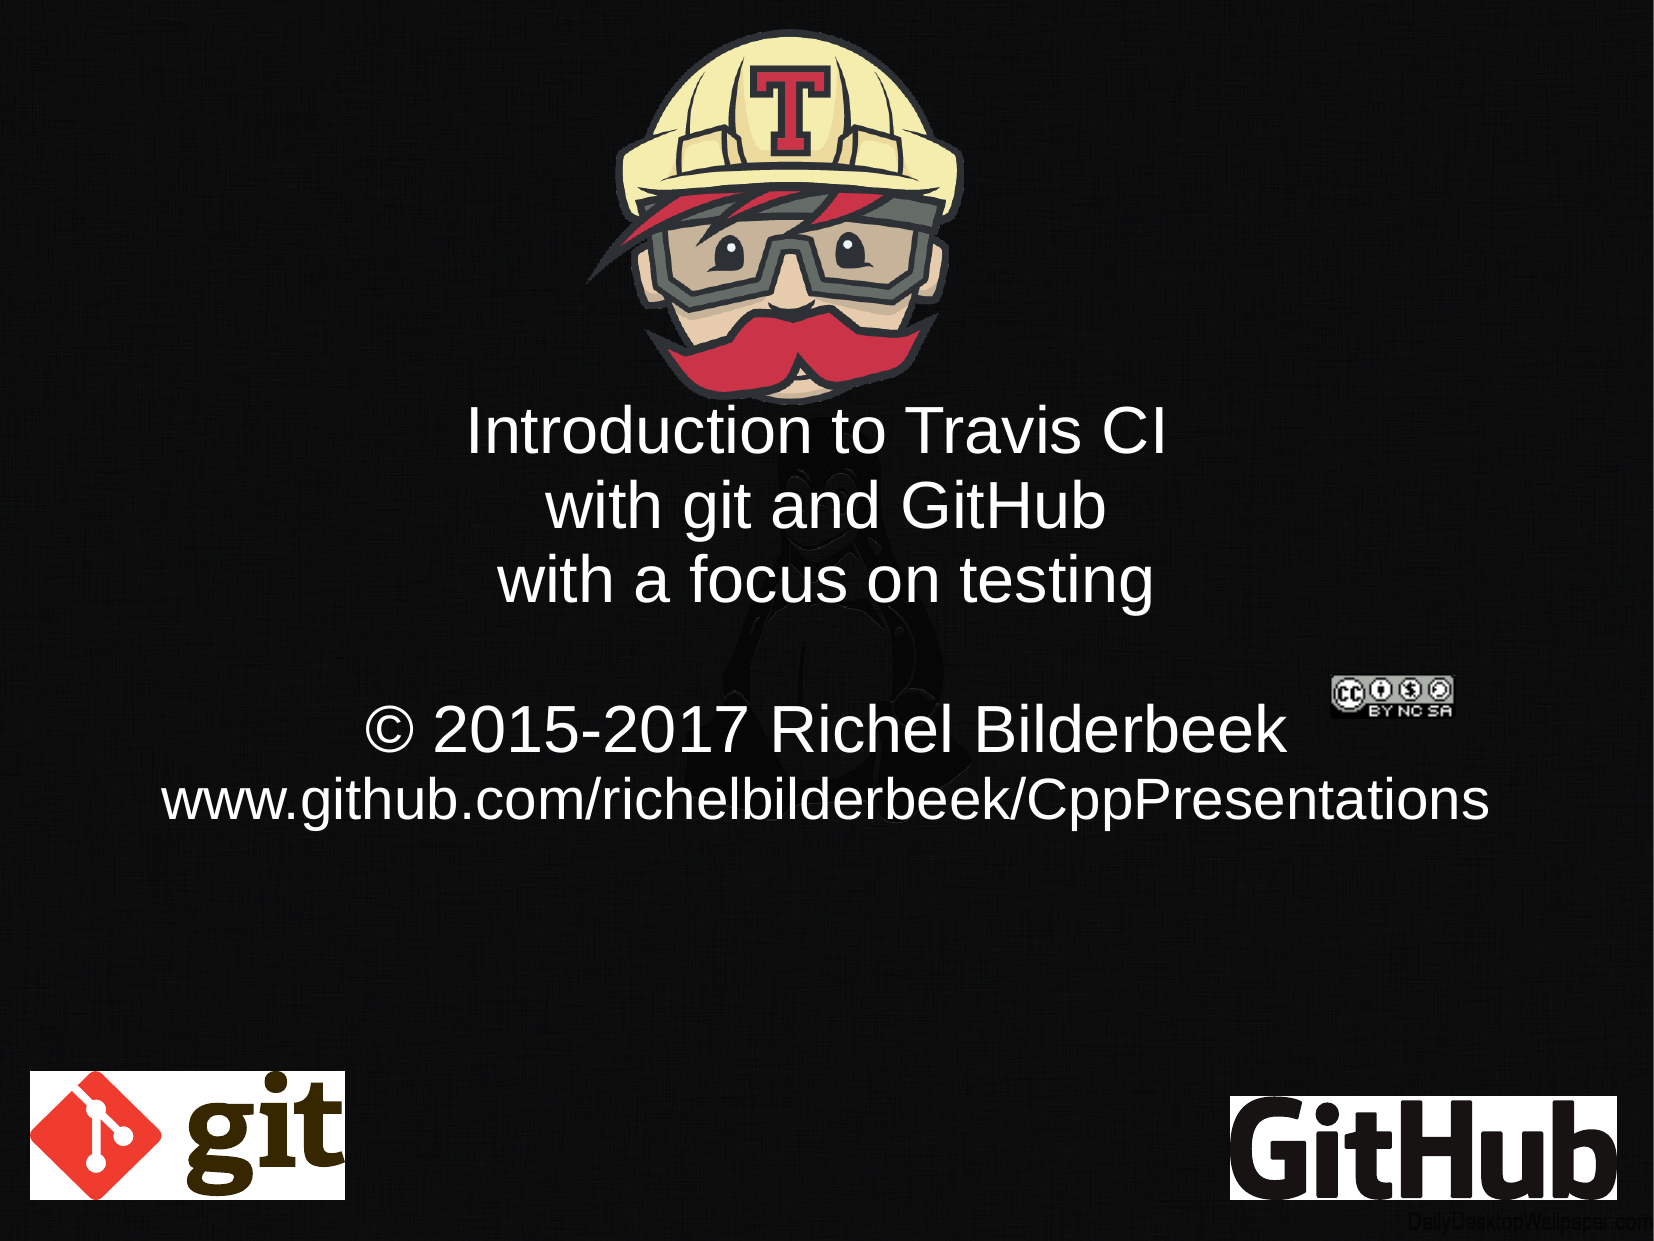

# Introduction to Travis CI
with git and GitHub
with a focus on testing
© 2015-2017 Richel Bilderbeek
www.github.com/richelbilderbeek/CppPresentations